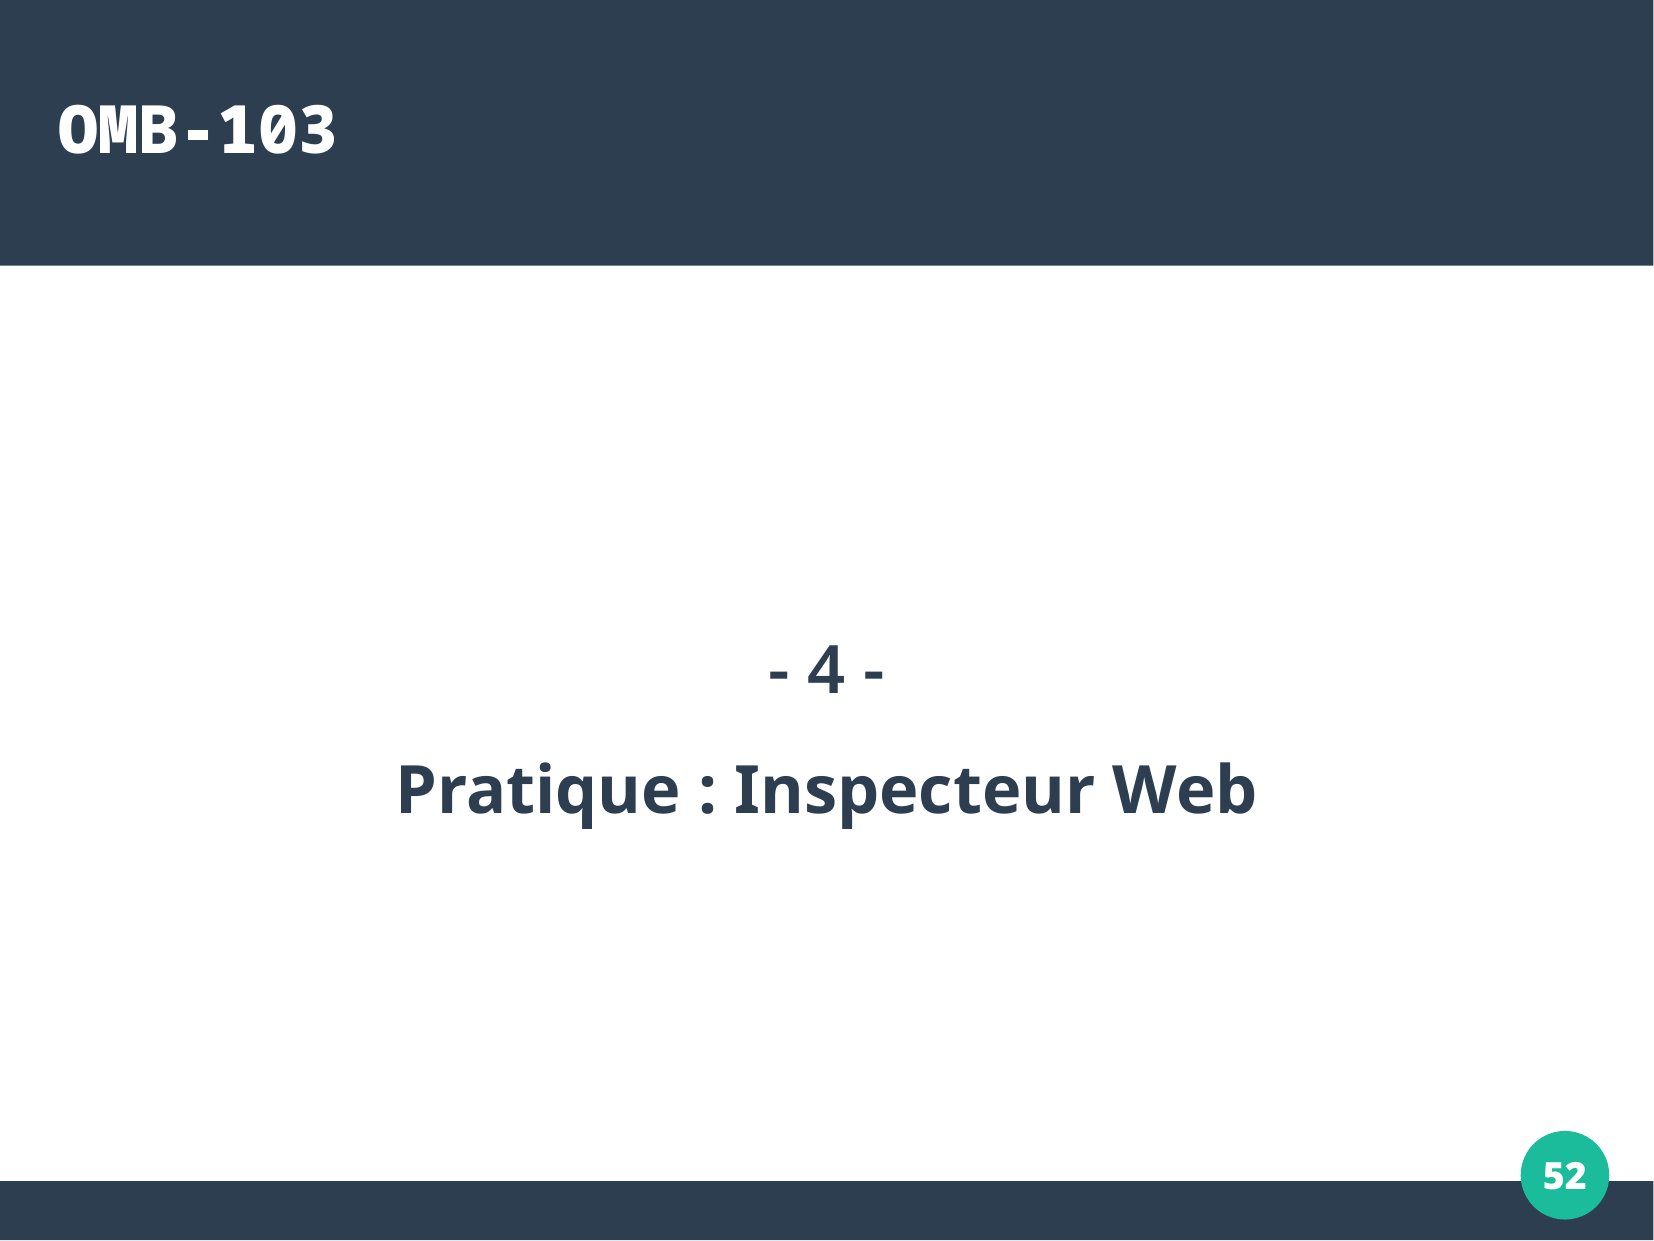

# OMB-103
- 4 -
Pratique : Inspecteur Web
52